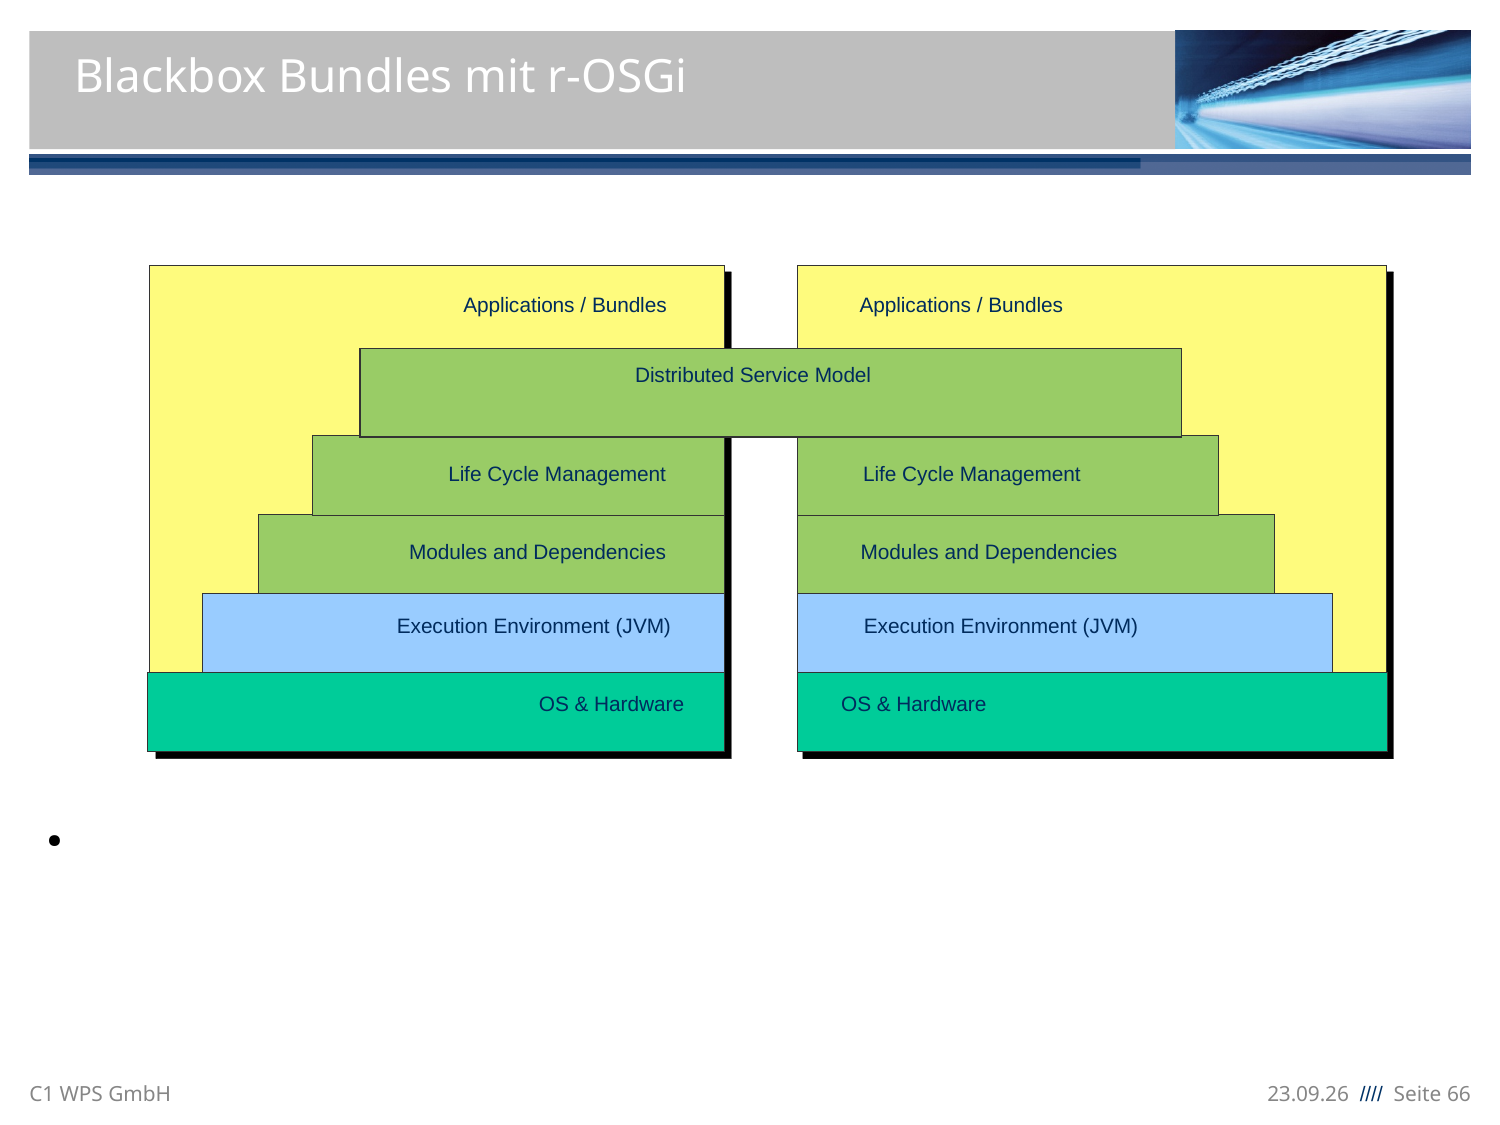

#
Blackbox Bundles mit r-OSGi
Applications / Bundles
Service Model
Life Cycle Management
Modules and Dependencies
Execution Environment (JVM)
OS & Hardware
Applications / Bundles
Service Model
Life Cycle Management
Modules and Dependencies
Execution Environment (JVM)
OS & Hardware
Distributed Service Model